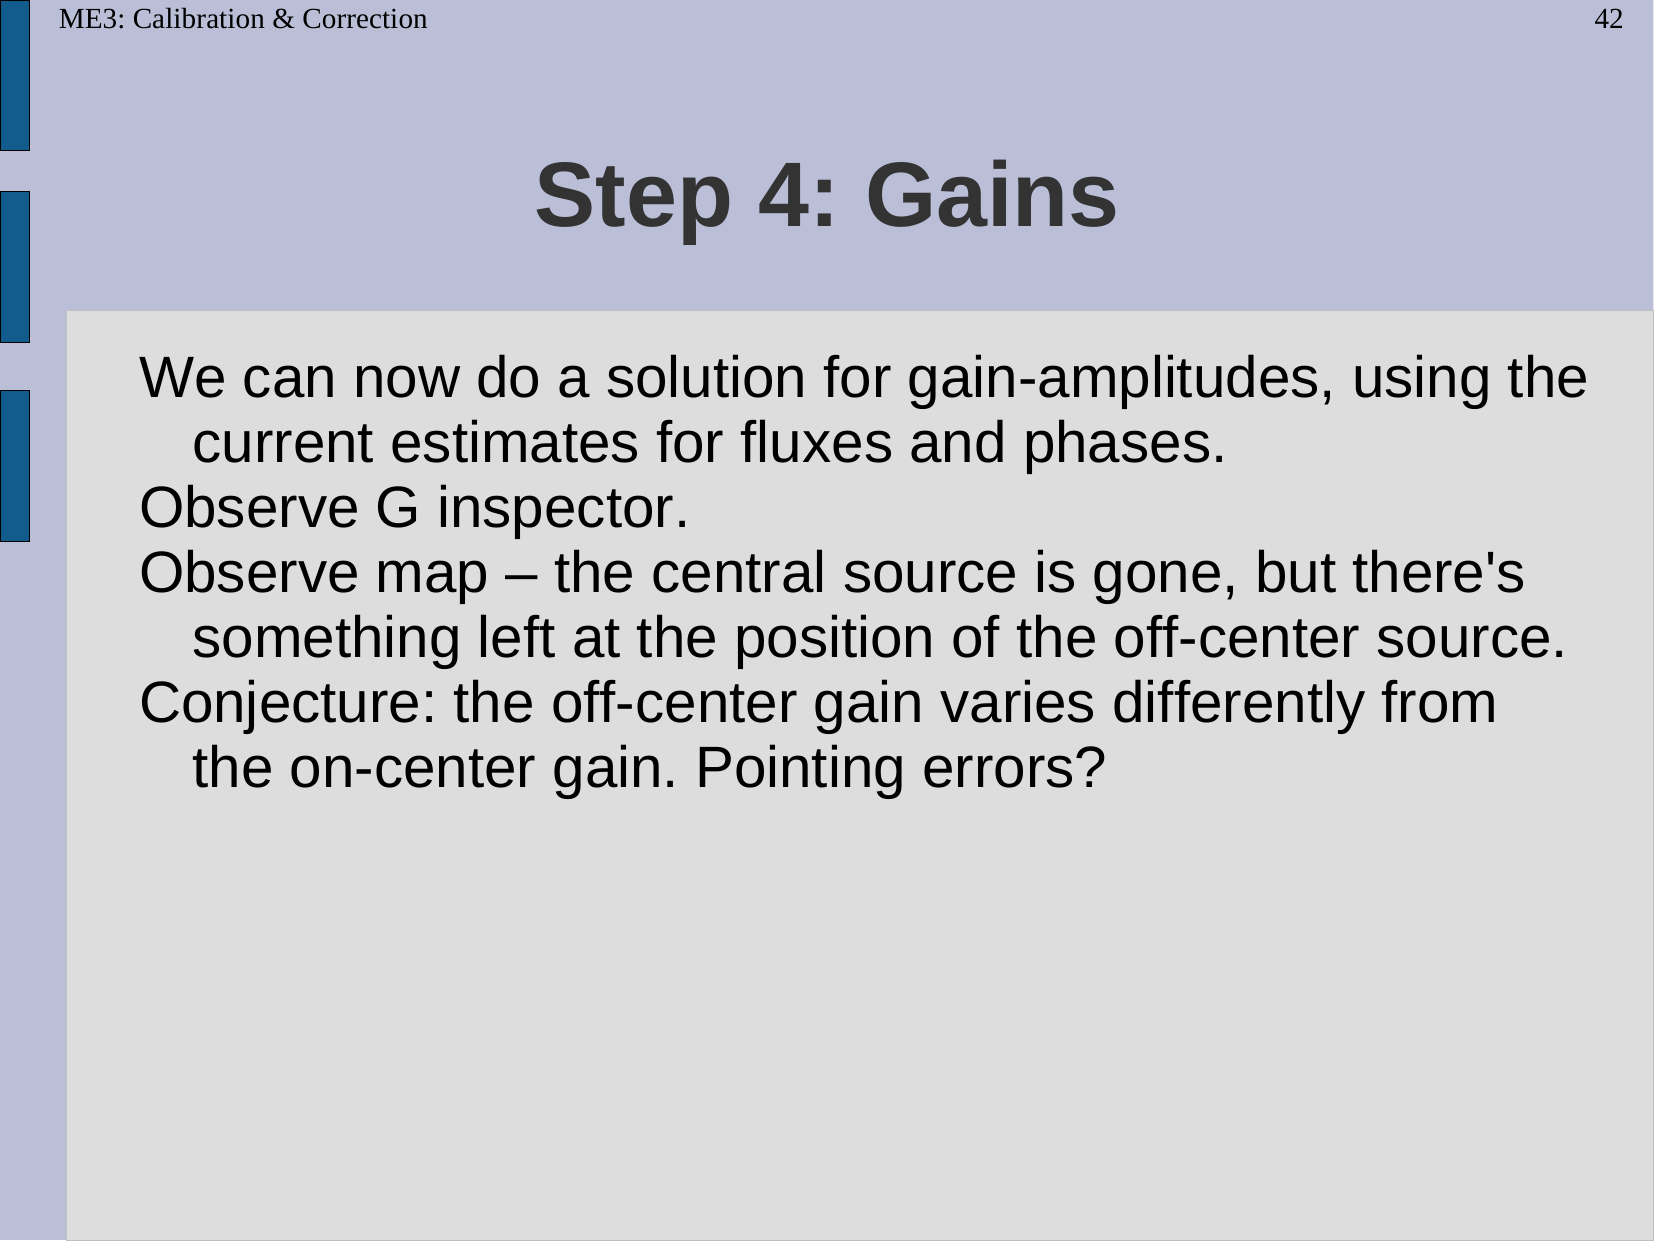

ME3: Calibration & Correction
42
# Step 4: Gains
We can now do a solution for gain-amplitudes, using the current estimates for fluxes and phases.
Observe G inspector.
Observe map – the central source is gone, but there's something left at the position of the off-center source.
Conjecture: the off-center gain varies differently from the on-center gain. Pointing errors?